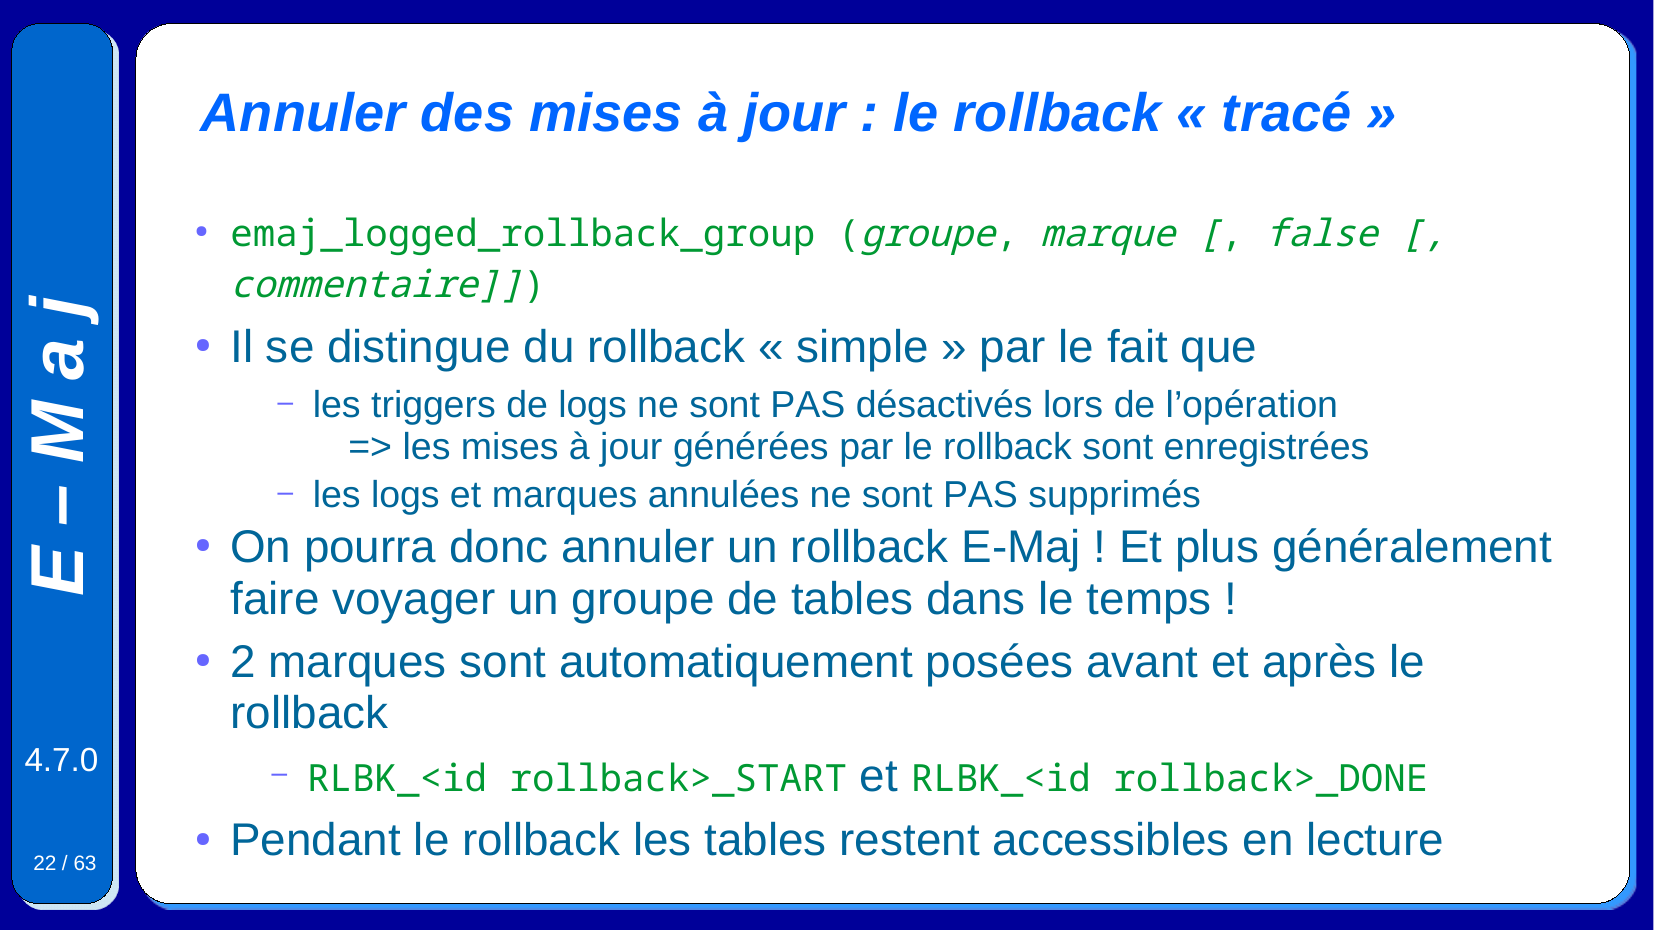

# Annuler des mises à jour : le rollback « tracé »
emaj_logged_rollback_group (groupe, marque [, false [, commentaire]])
Il se distingue du rollback « simple » par le fait que
les triggers de logs ne sont PAS désactivés lors de l’opération
=> les mises à jour générées par le rollback sont enregistrées
les logs et marques annulées ne sont PAS supprimés
On pourra donc annuler un rollback E-Maj ! Et plus généralement faire voyager un groupe de tables dans le temps !
2 marques sont automatiquement posées avant et après le rollback
RLBK_<id rollback>_START et RLBK_<id rollback>_DONE
Pendant le rollback les tables restent accessibles en lecture